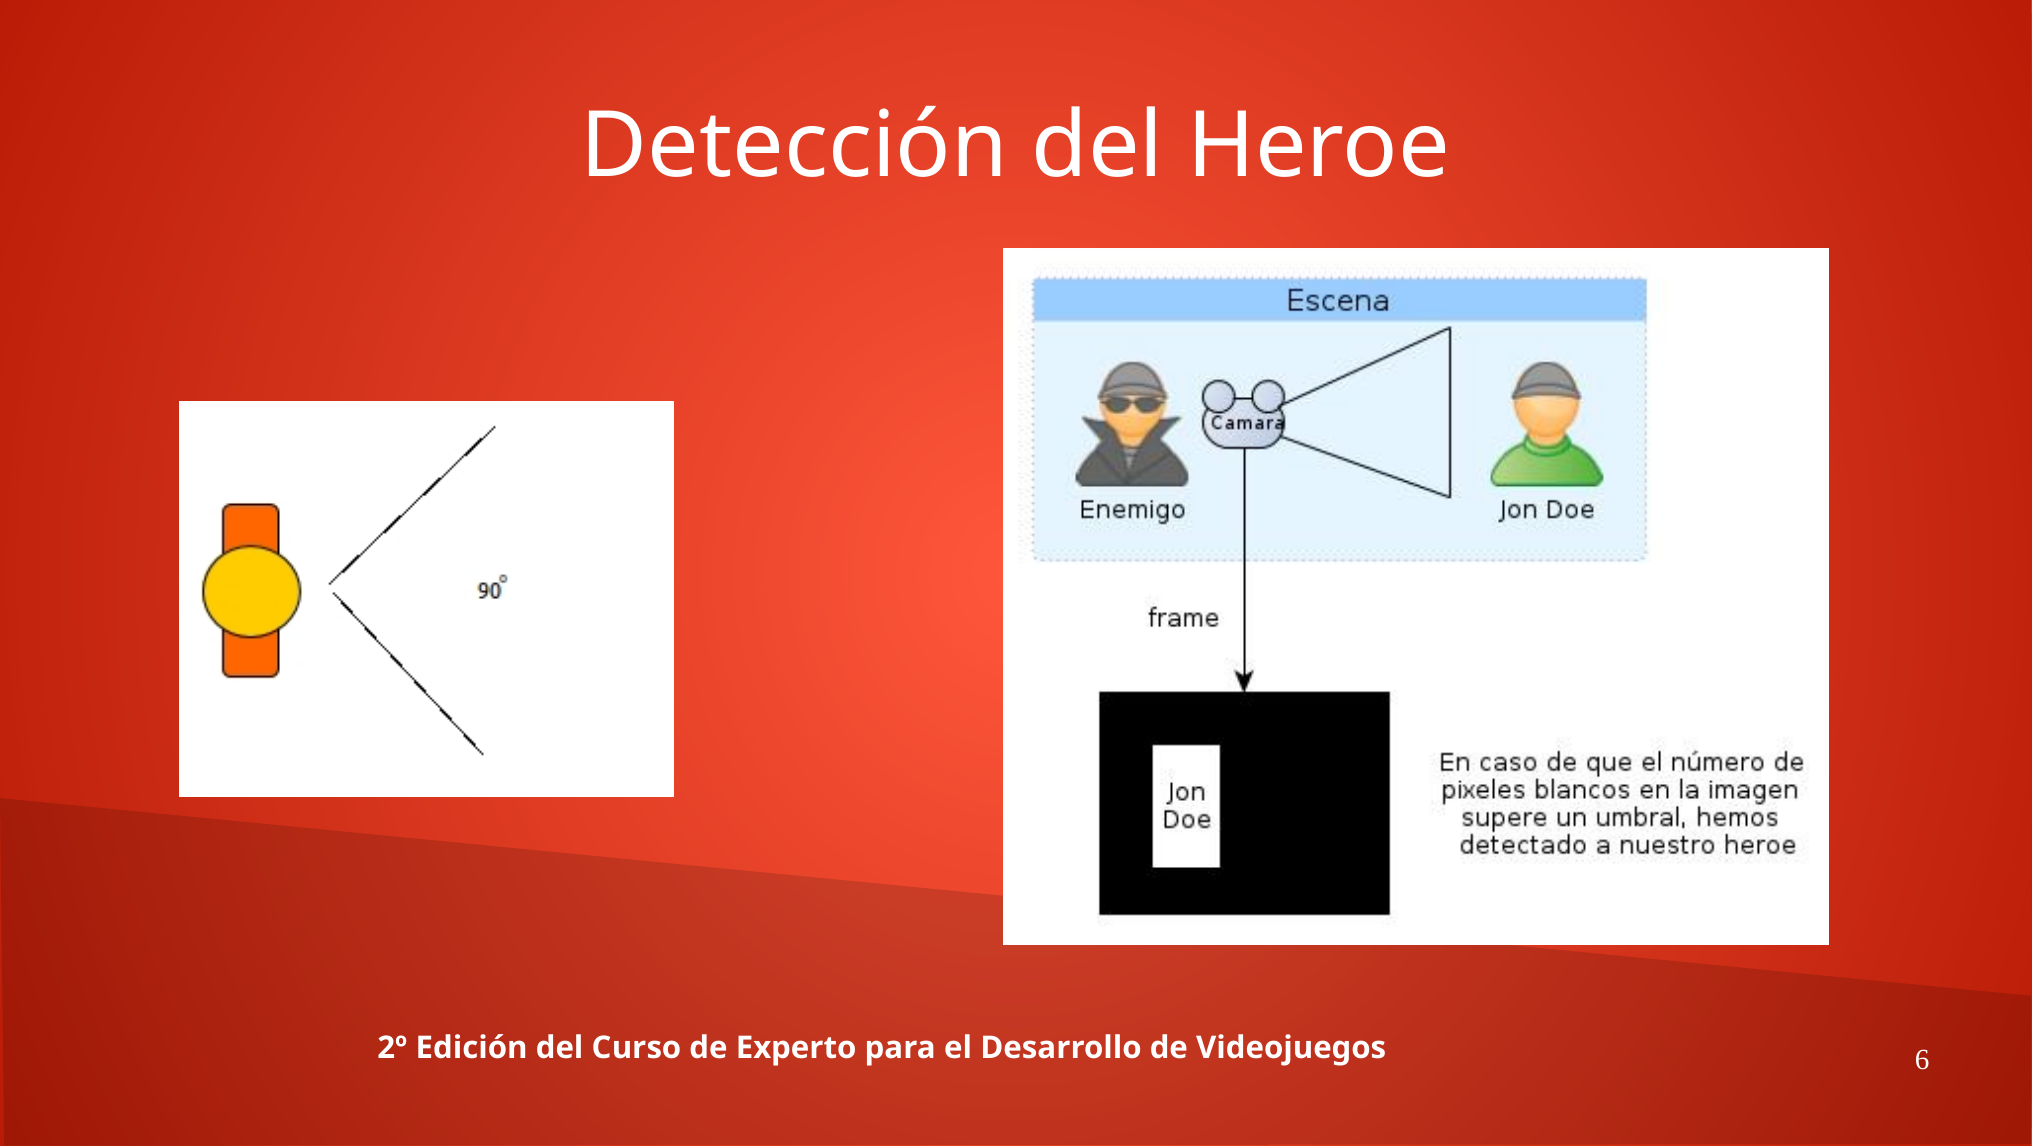

# Detección del Heroe
2º Edición del Curso de Experto para el Desarrollo de Videojuegos
6